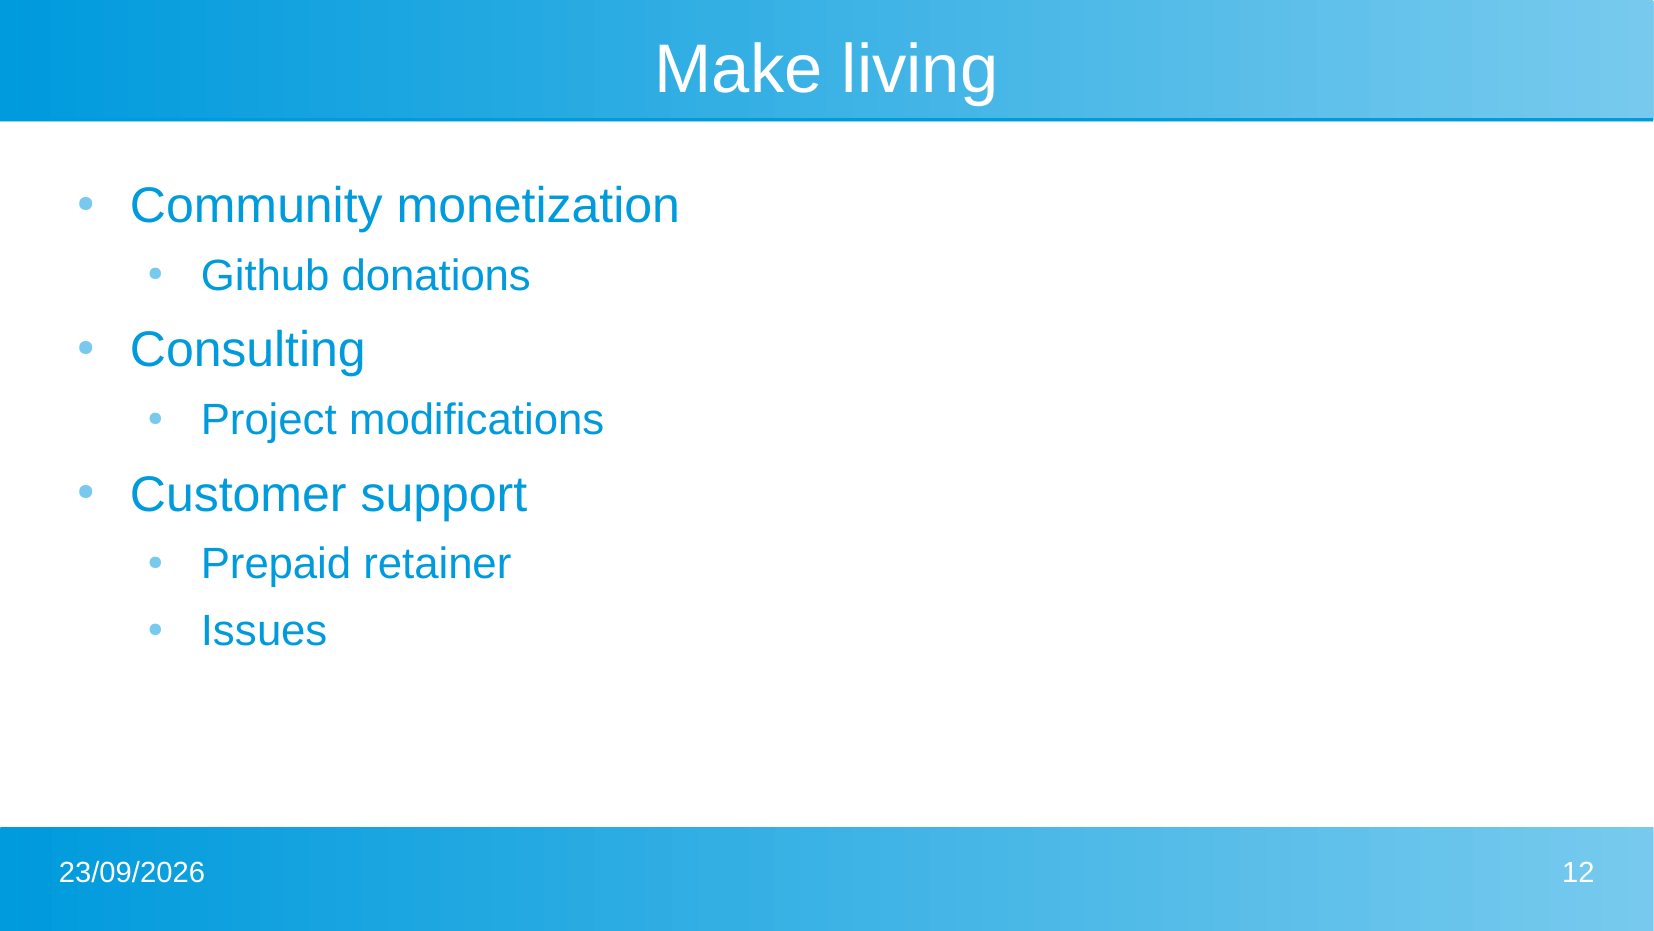

# Make living
Community monetization
Github donations
Consulting
Project modifications
Customer support
Prepaid retainer
Issues
12